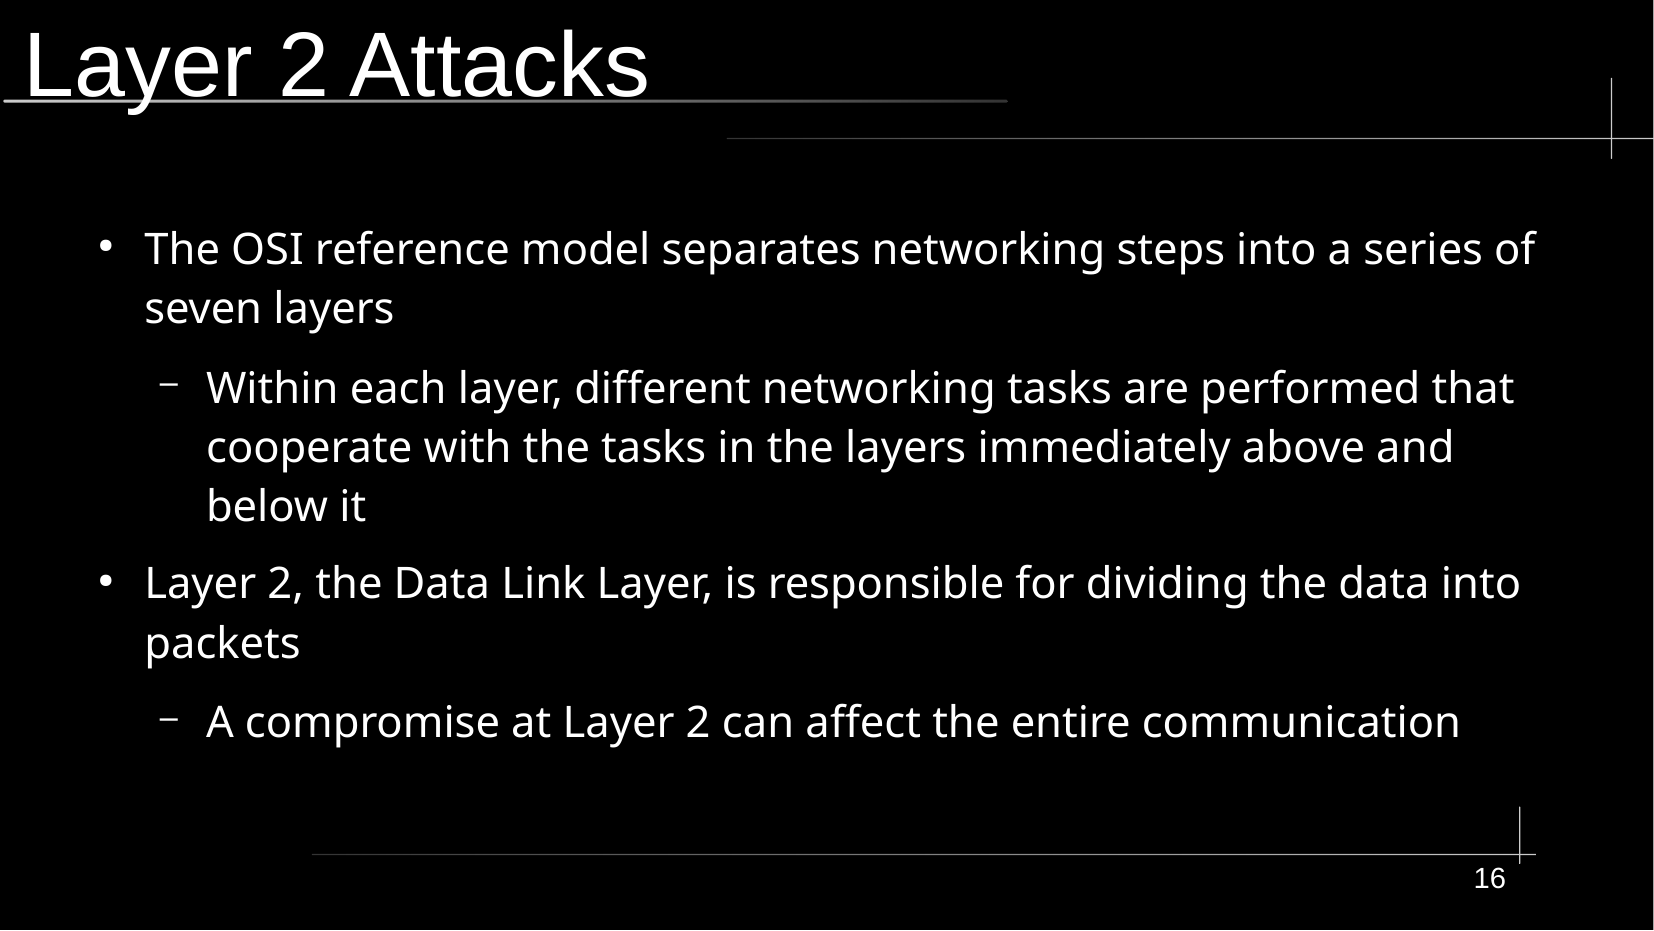

# Layer 2 Attacks
The OSI reference model separates networking steps into a series of seven layers
Within each layer, different networking tasks are performed that cooperate with the tasks in the layers immediately above and below it
Layer 2, the Data Link Layer, is responsible for dividing the data into packets
A compromise at Layer 2 can affect the entire communication
16